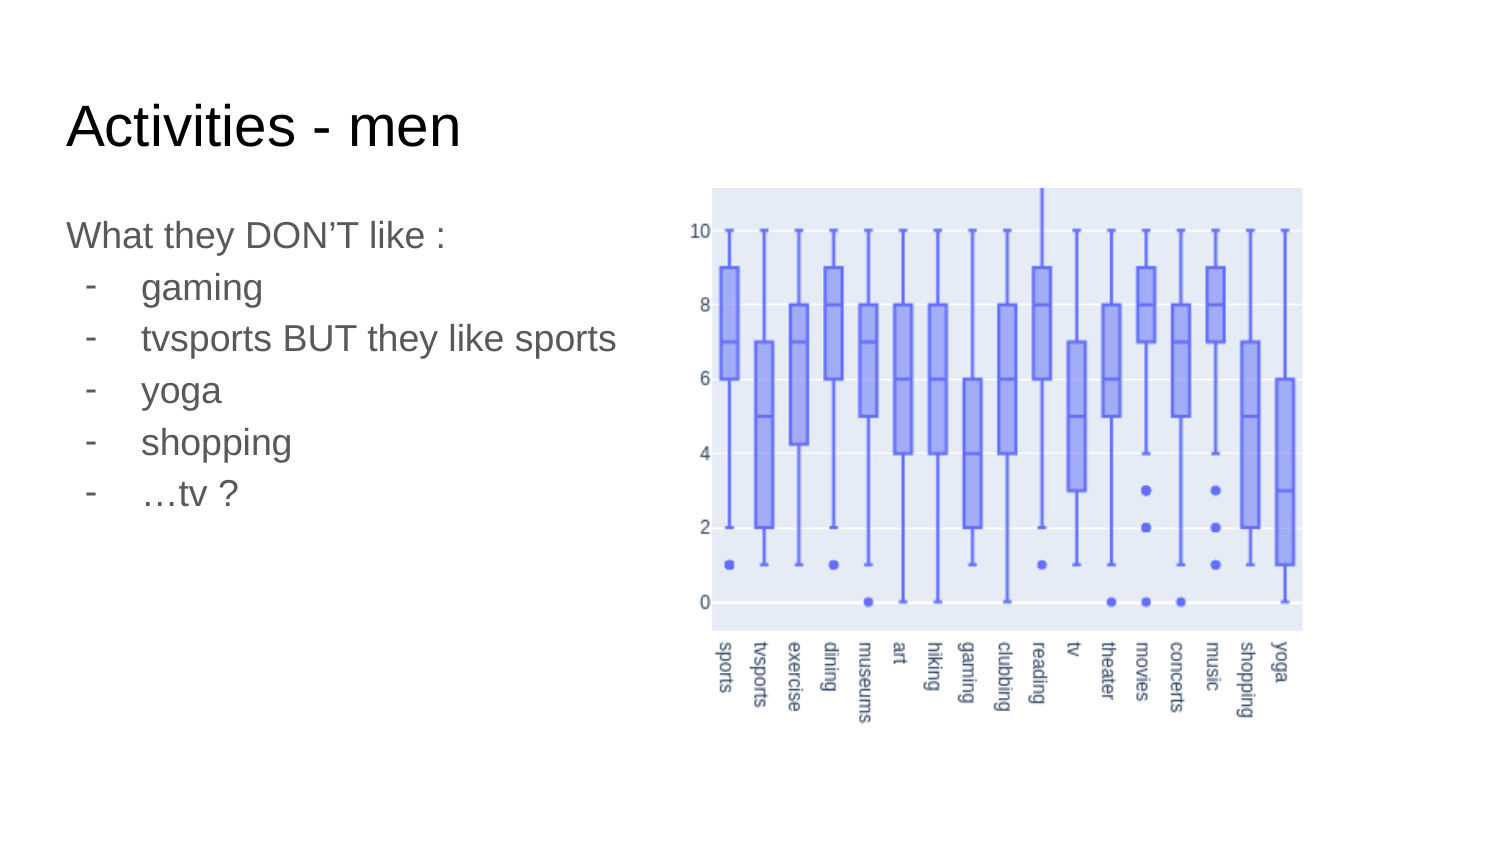

# Activities - men
What they DON’T like :
gaming
tvsports BUT they like sports
yoga
shopping
…tv ?